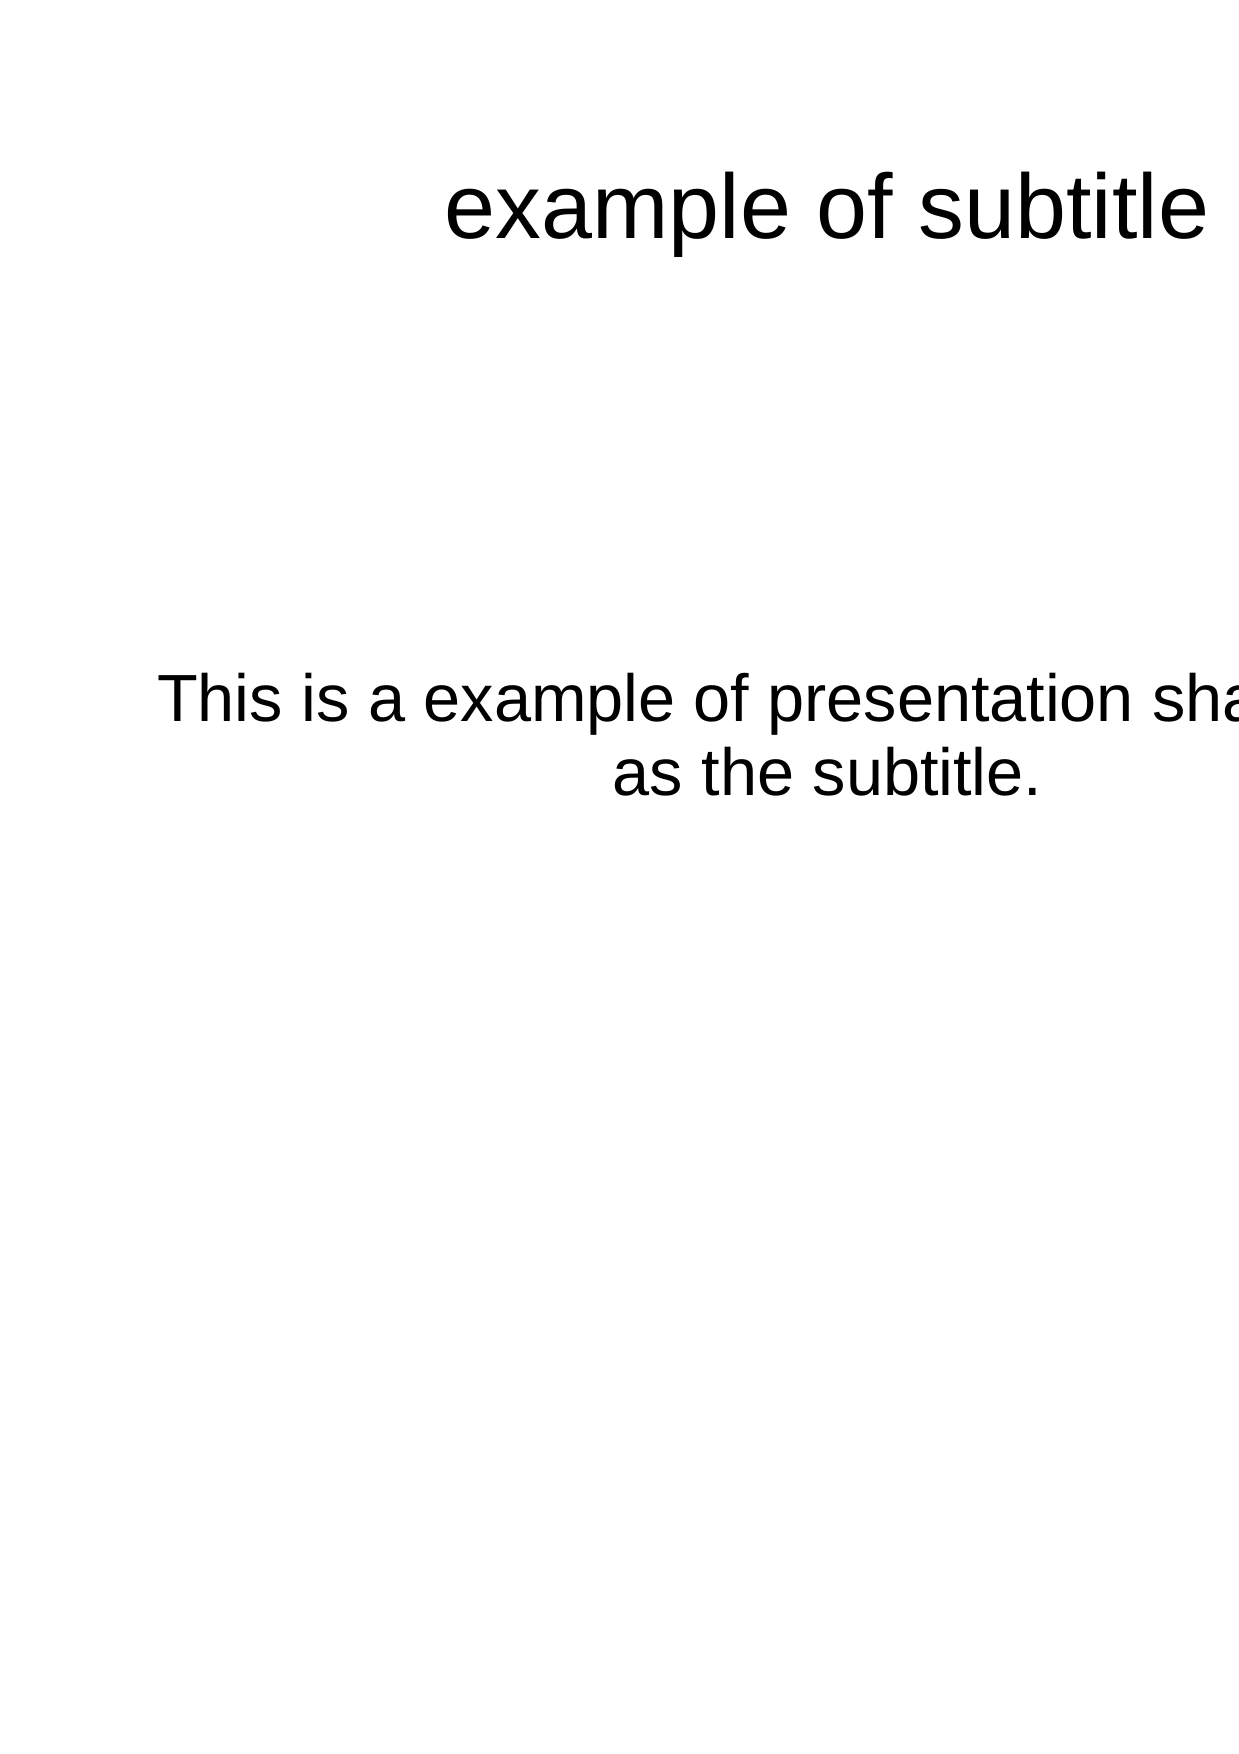

# example of subtitle
This is a example of presentation shape used as the subtitle.